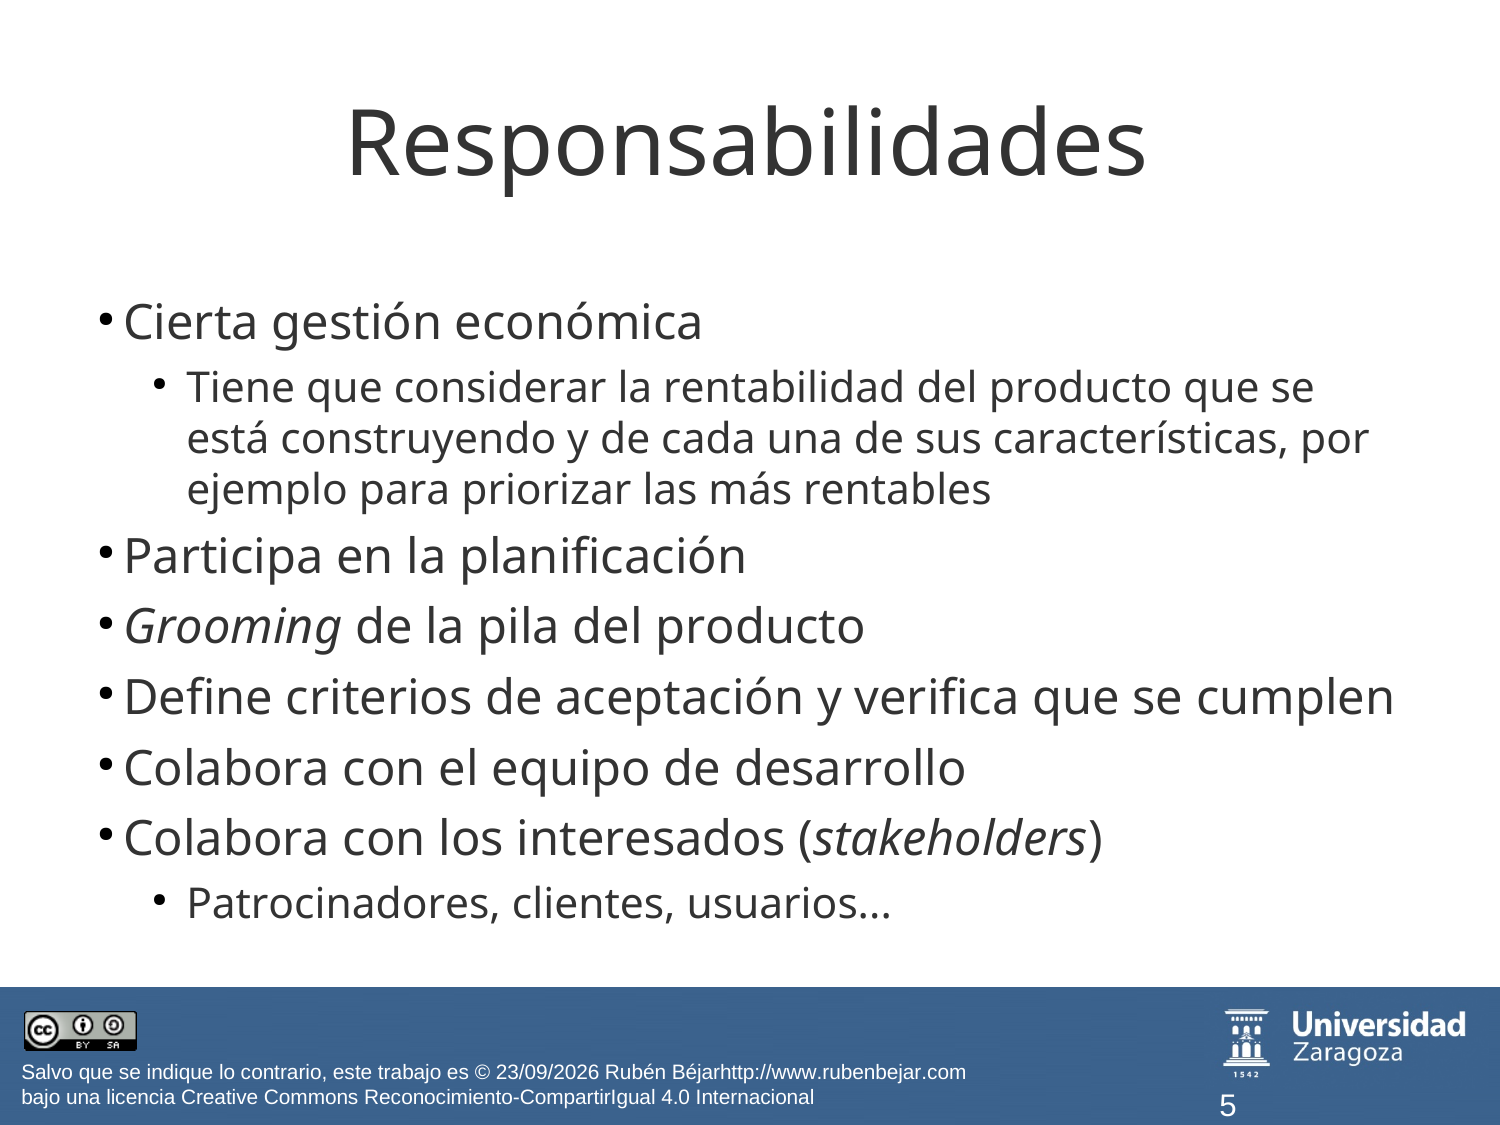

# Responsabilidades
Cierta gestión económica
Tiene que considerar la rentabilidad del producto que se está construyendo y de cada una de sus características, por ejemplo para priorizar las más rentables
Participa en la planificación
Grooming de la pila del producto
Define criterios de aceptación y verifica que se cumplen
Colabora con el equipo de desarrollo
Colabora con los interesados (stakeholders)
Patrocinadores, clientes, usuarios...